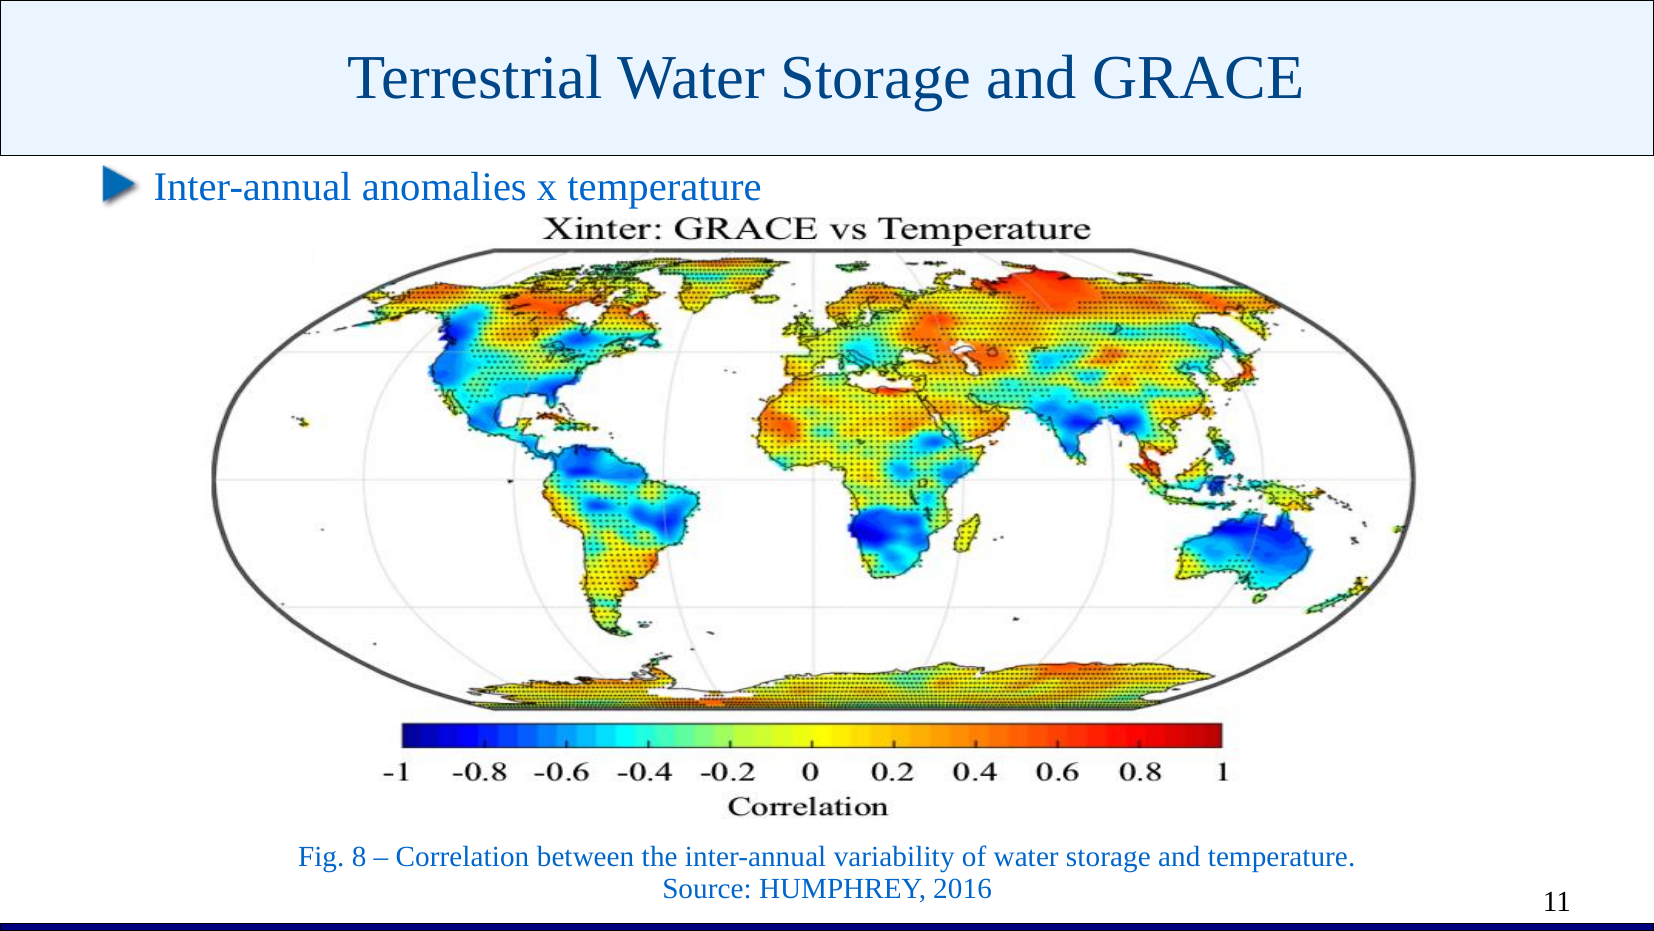

# Terrestrial Water Storage and GRACE
Inter-annual anomalies x temperature
Fig. 8 – Correlation between the inter-annual variability of water storage and temperature. Source: HUMPHREY, 2016
11